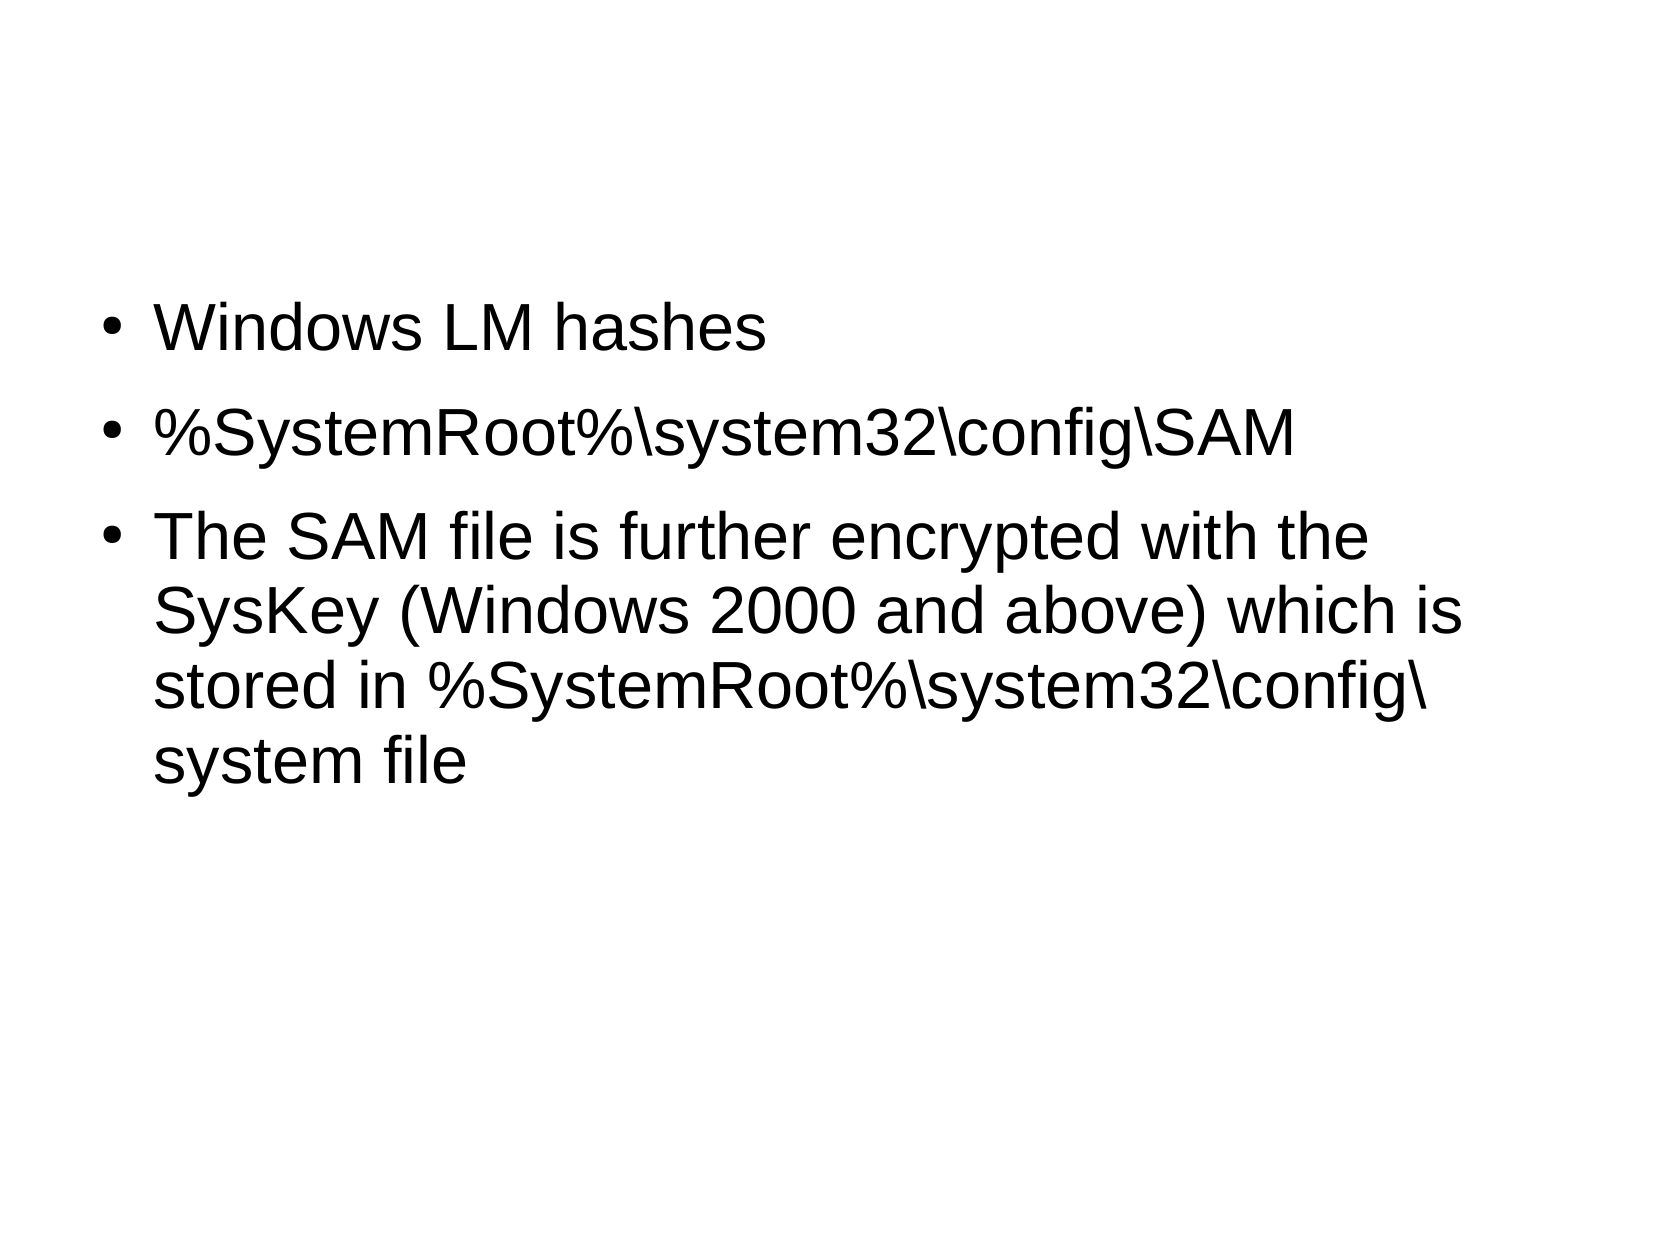

#
Windows LM hashes
%SystemRoot%\system32\config\SAM
The SAM file is further encrypted with the SysKey (Windows 2000 and above) which is stored in %SystemRoot%\system32\config\system file